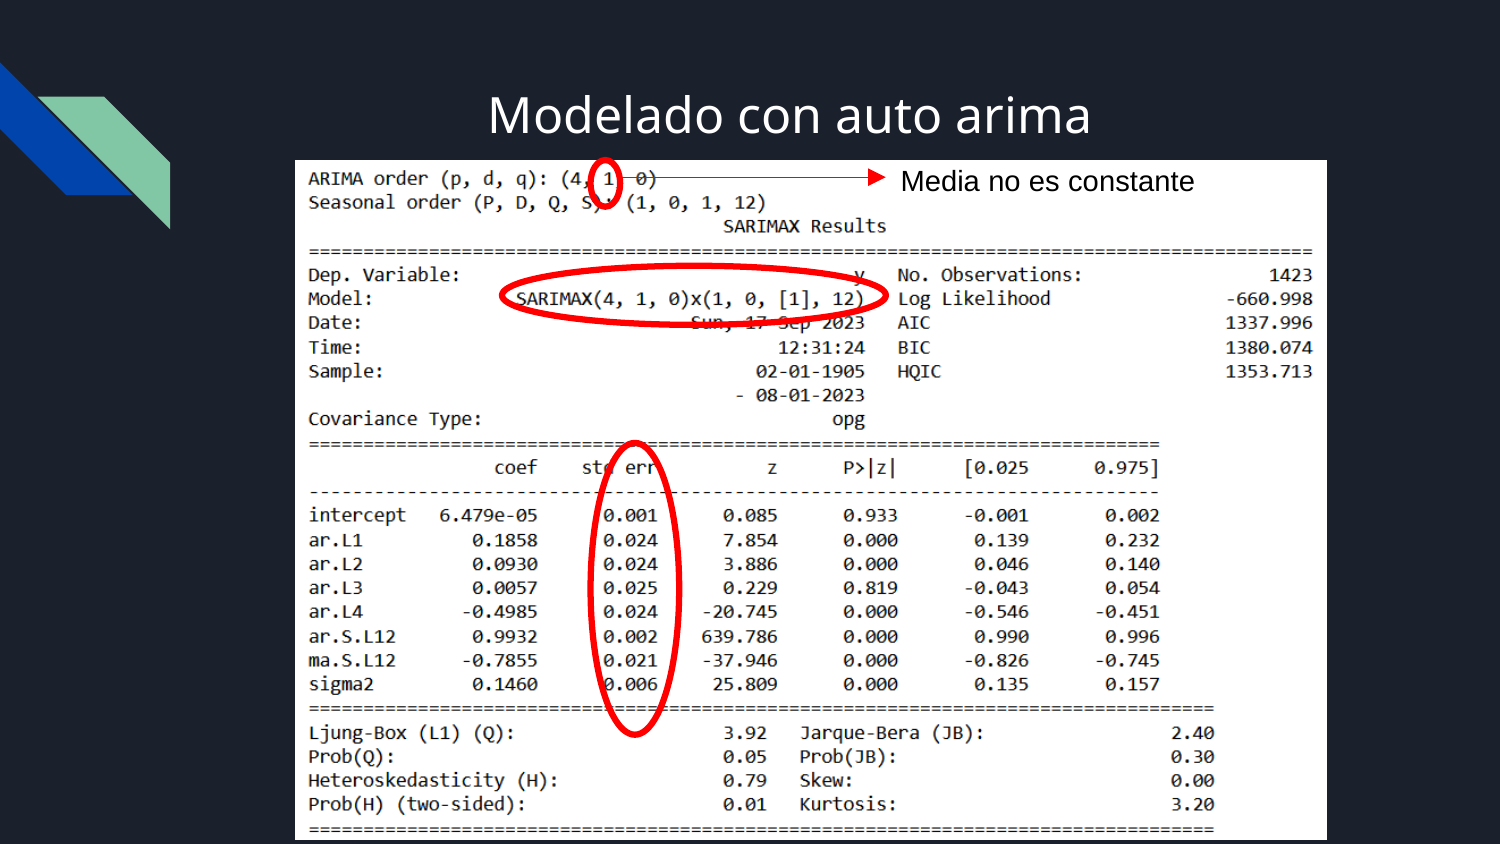

# Modelado con auto arima
Media no es constante